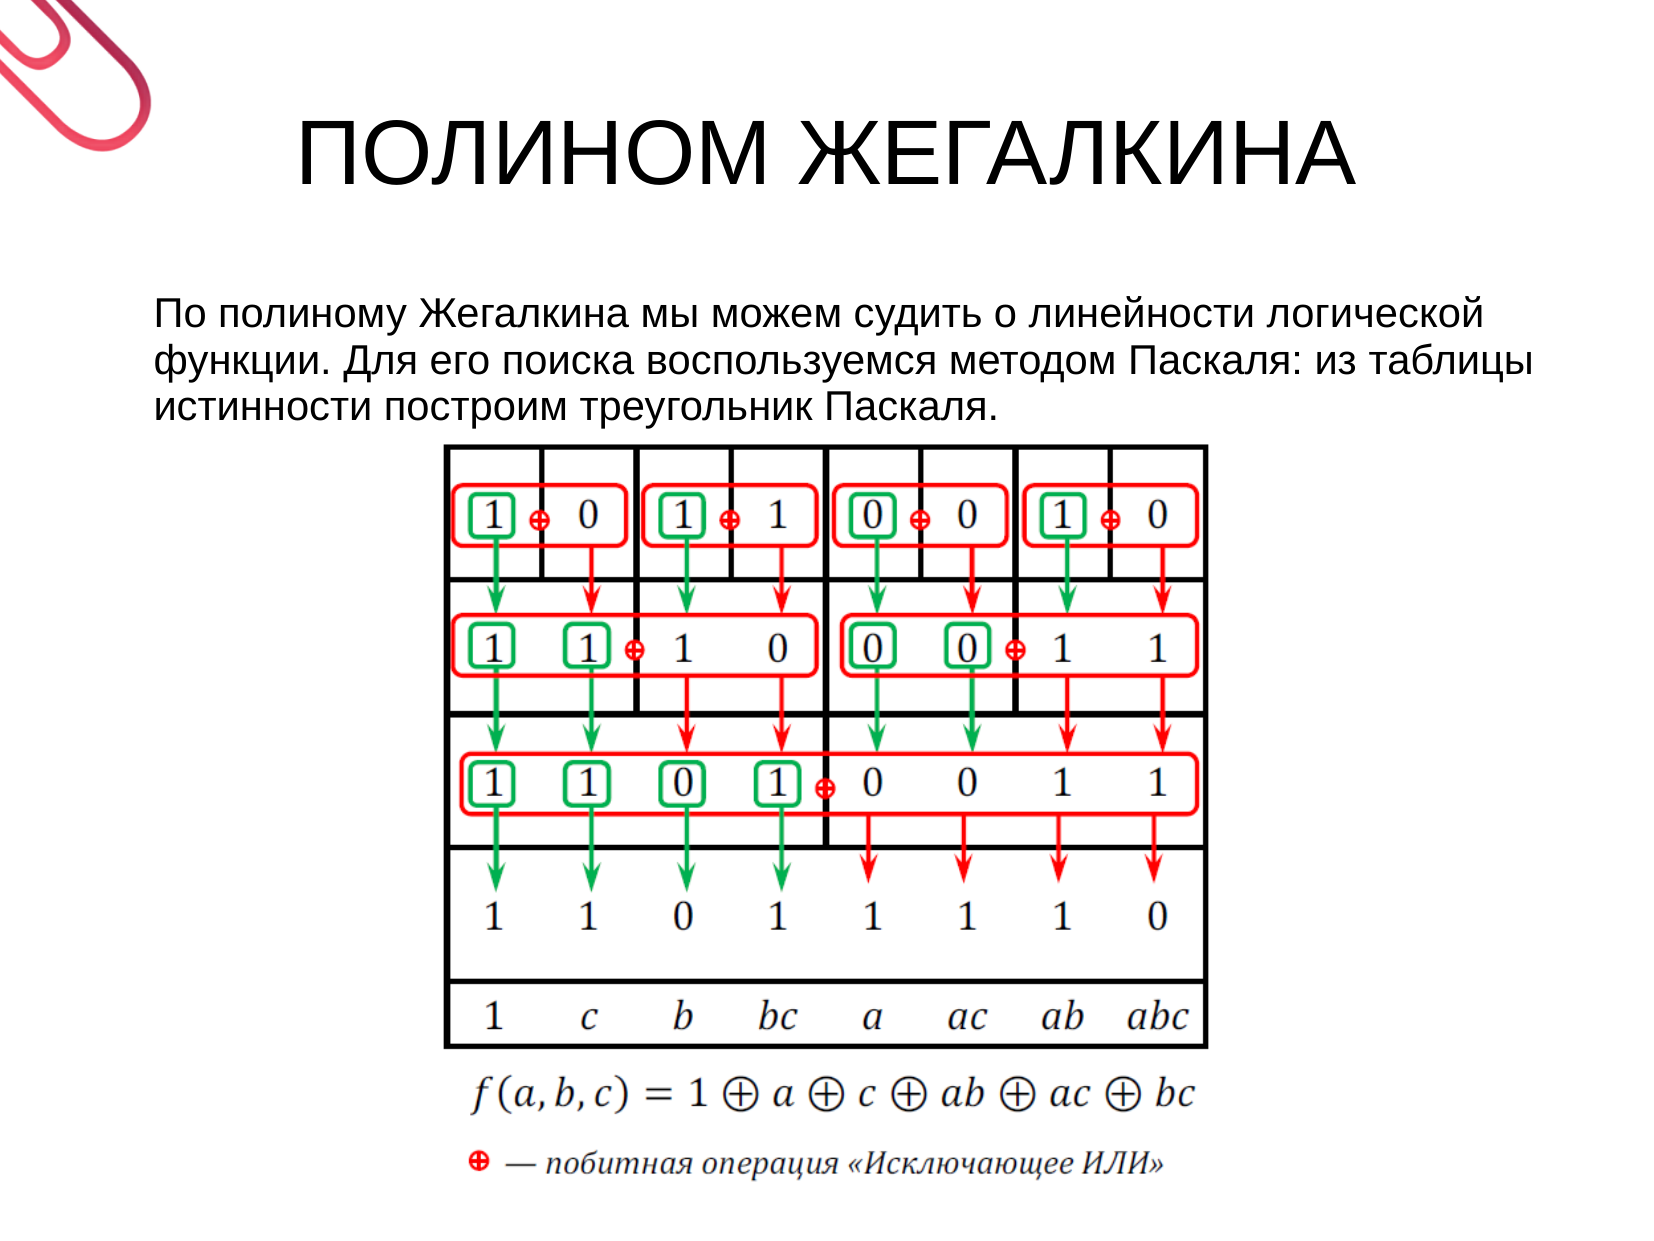

# ПОЛИНОМ ЖЕГАЛКИНА
По полиному Жегалкина мы можем судить о линейности логической функции. Для его поиска воспользуемся методом Паскаля: из таблицы истинности построим треугольник Паскаля.